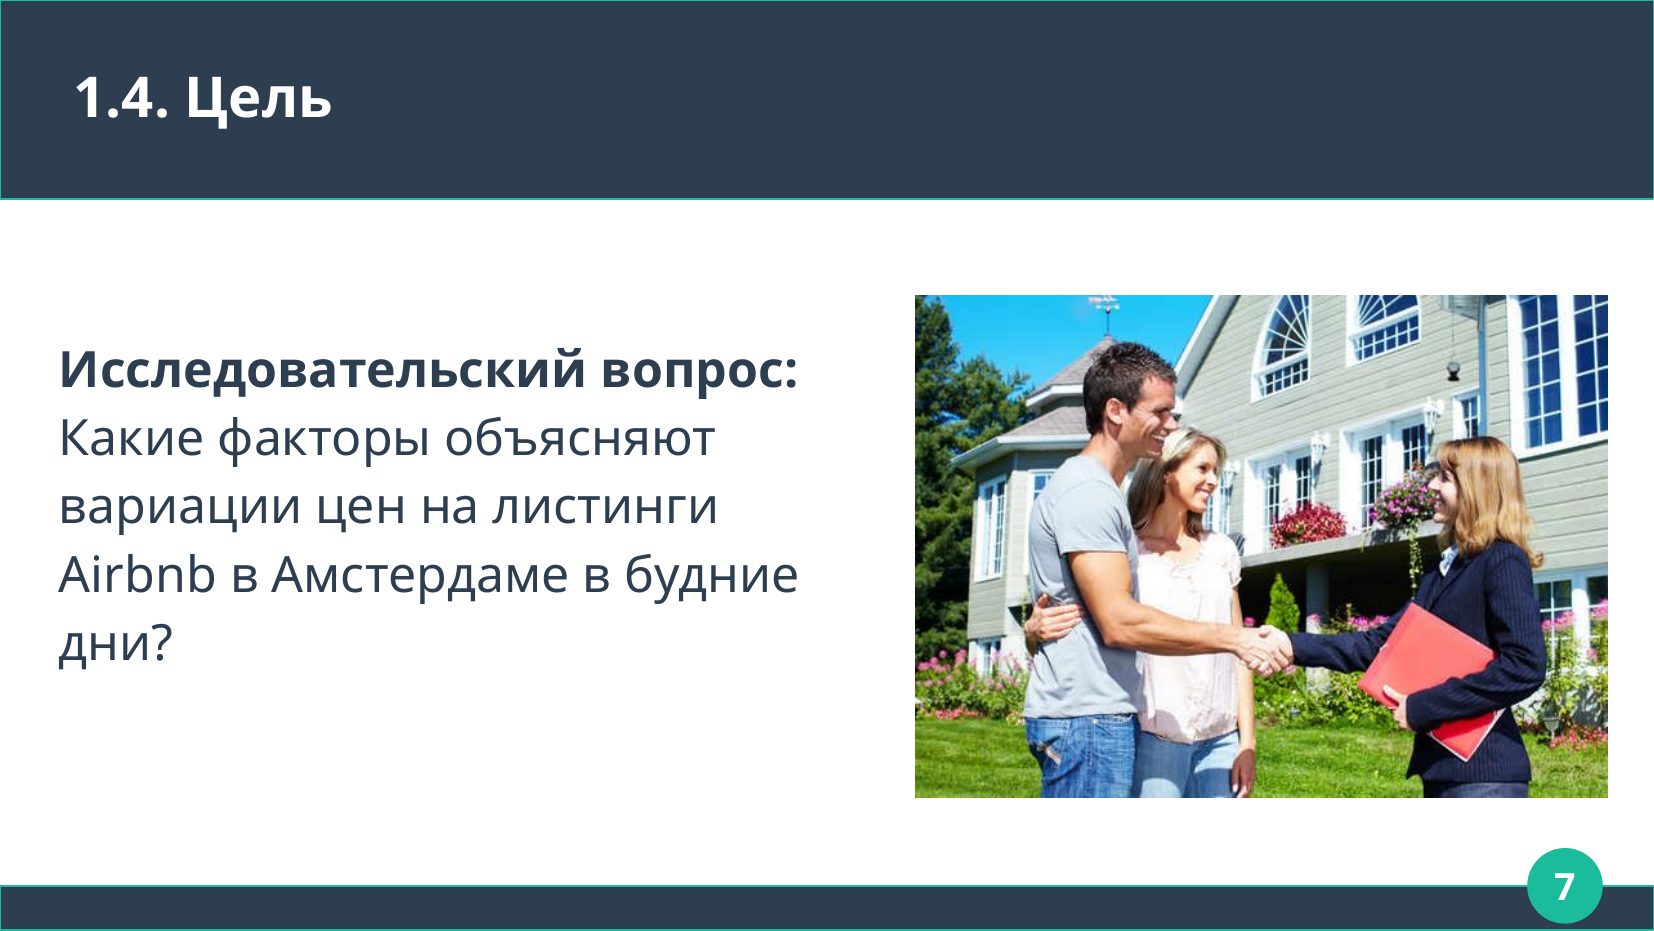

# 1.4. Цель
Исследовательский вопрос: Какие факторы объясняют вариации цен на листинги Airbnb в Амстердаме в будние дни?
7